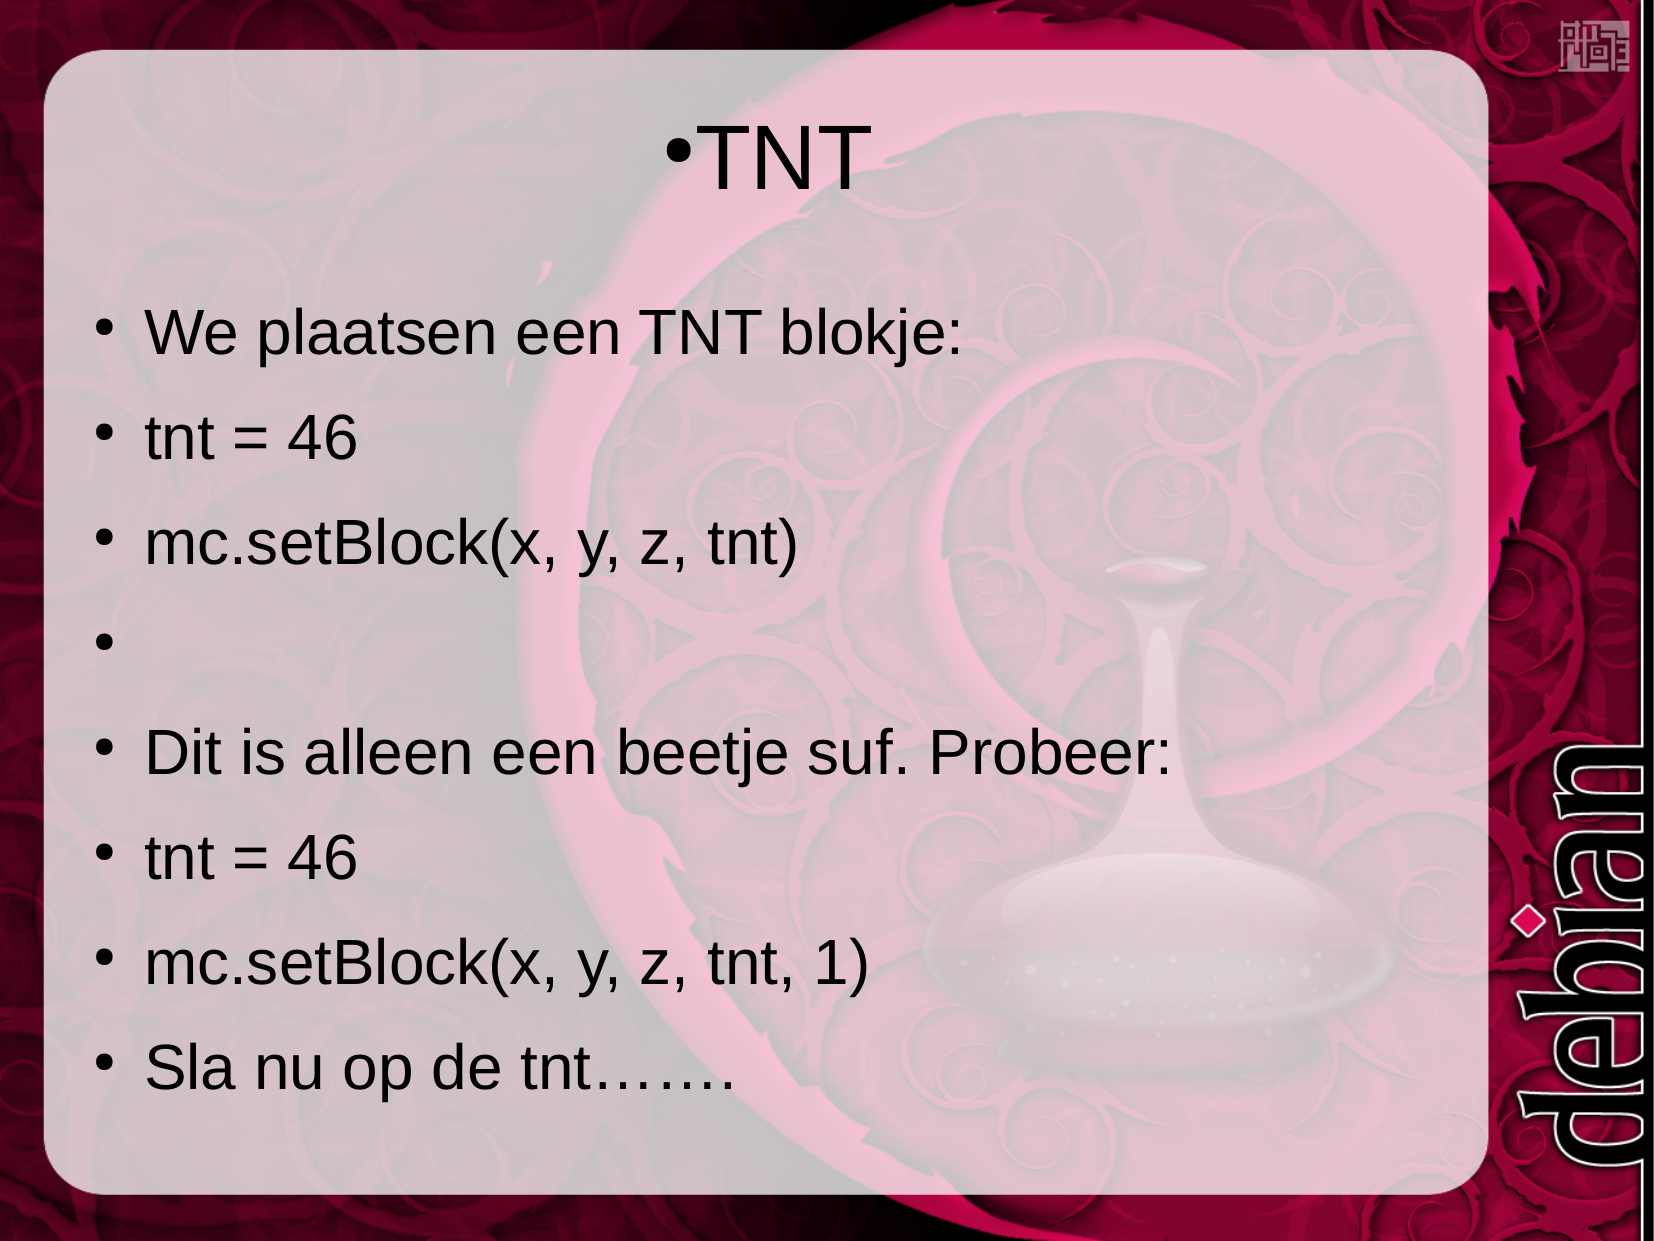

# TNT
We plaatsen een TNT blokje:
tnt = 46
mc.setBlock(x, y, z, tnt)
Dit is alleen een beetje suf. Probeer:
tnt = 46
mc.setBlock(x, y, z, tnt, 1)
Sla nu op de tnt…….